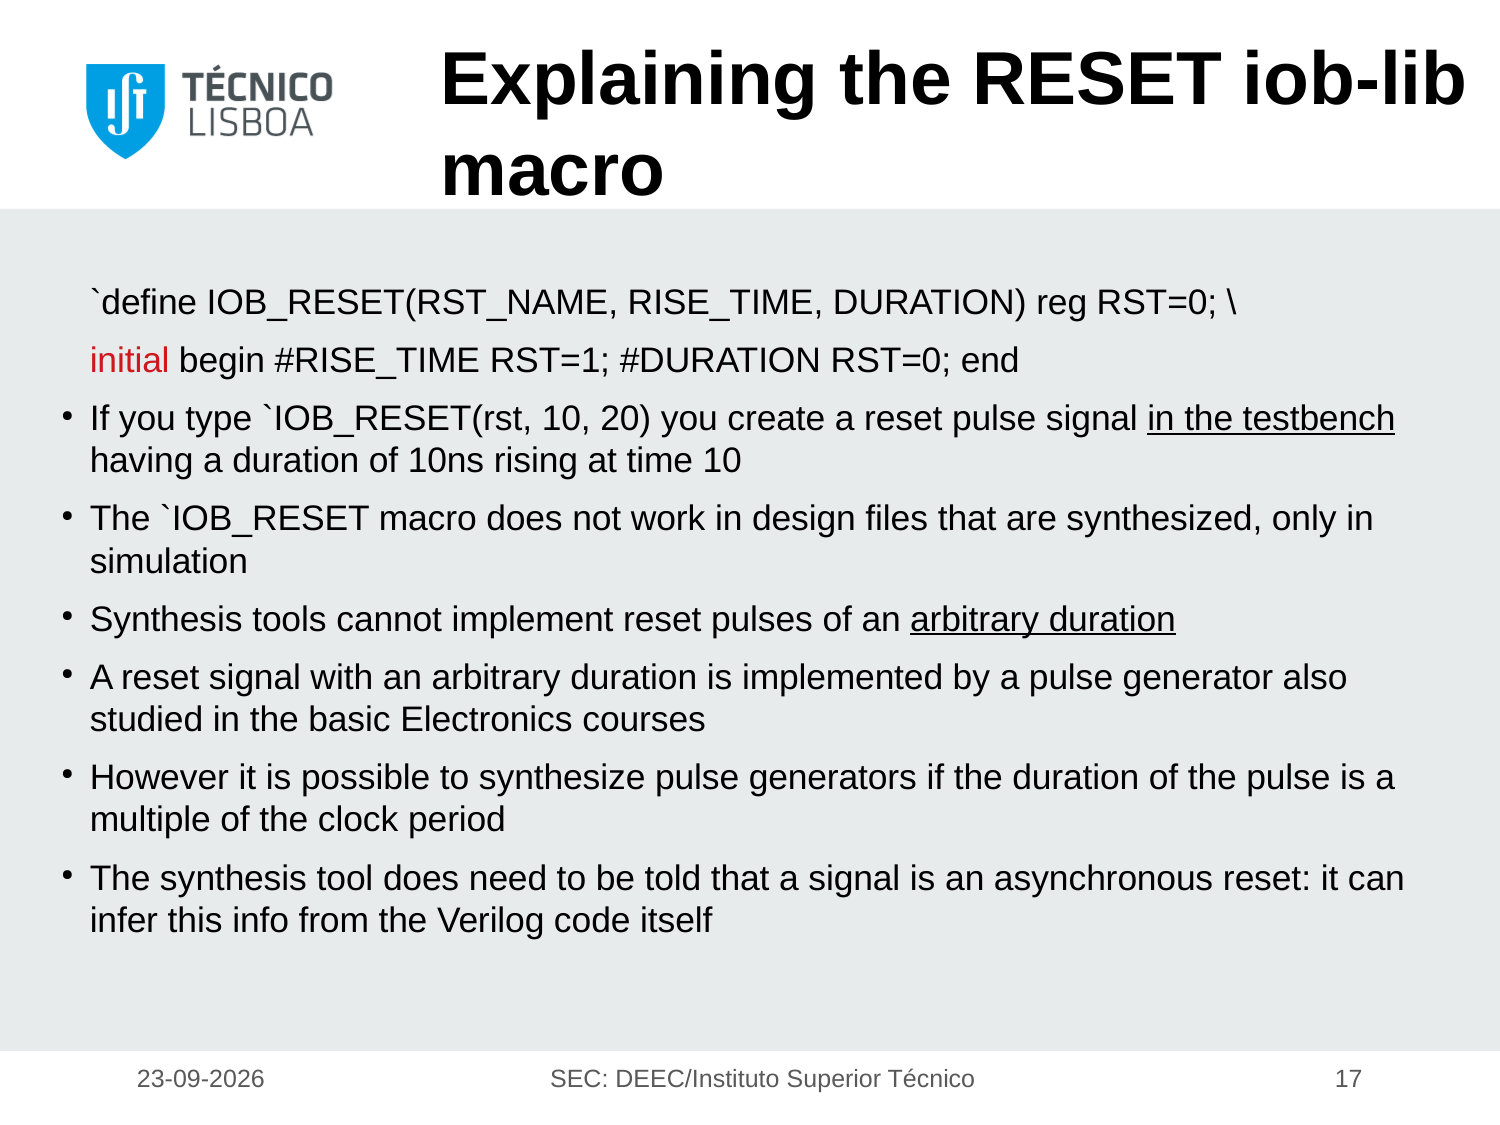

# Explaining the RESET iob-lib macro
`define IOB_RESET(RST_NAME, RISE_TIME, DURATION) reg RST=0; \
initial begin #RISE_TIME RST=1; #DURATION RST=0; end
If you type `IOB_RESET(rst, 10, 20) you create a reset pulse signal in the testbench having a duration of 10ns rising at time 10
The `IOB_RESET macro does not work in design files that are synthesized, only in simulation
Synthesis tools cannot implement reset pulses of an arbitrary duration
A reset signal with an arbitrary duration is implemented by a pulse generator also studied in the basic Electronics courses
However it is possible to synthesize pulse generators if the duration of the pulse is a multiple of the clock period
The synthesis tool does need to be told that a signal is an asynchronous reset: it can infer this info from the Verilog code itself
17